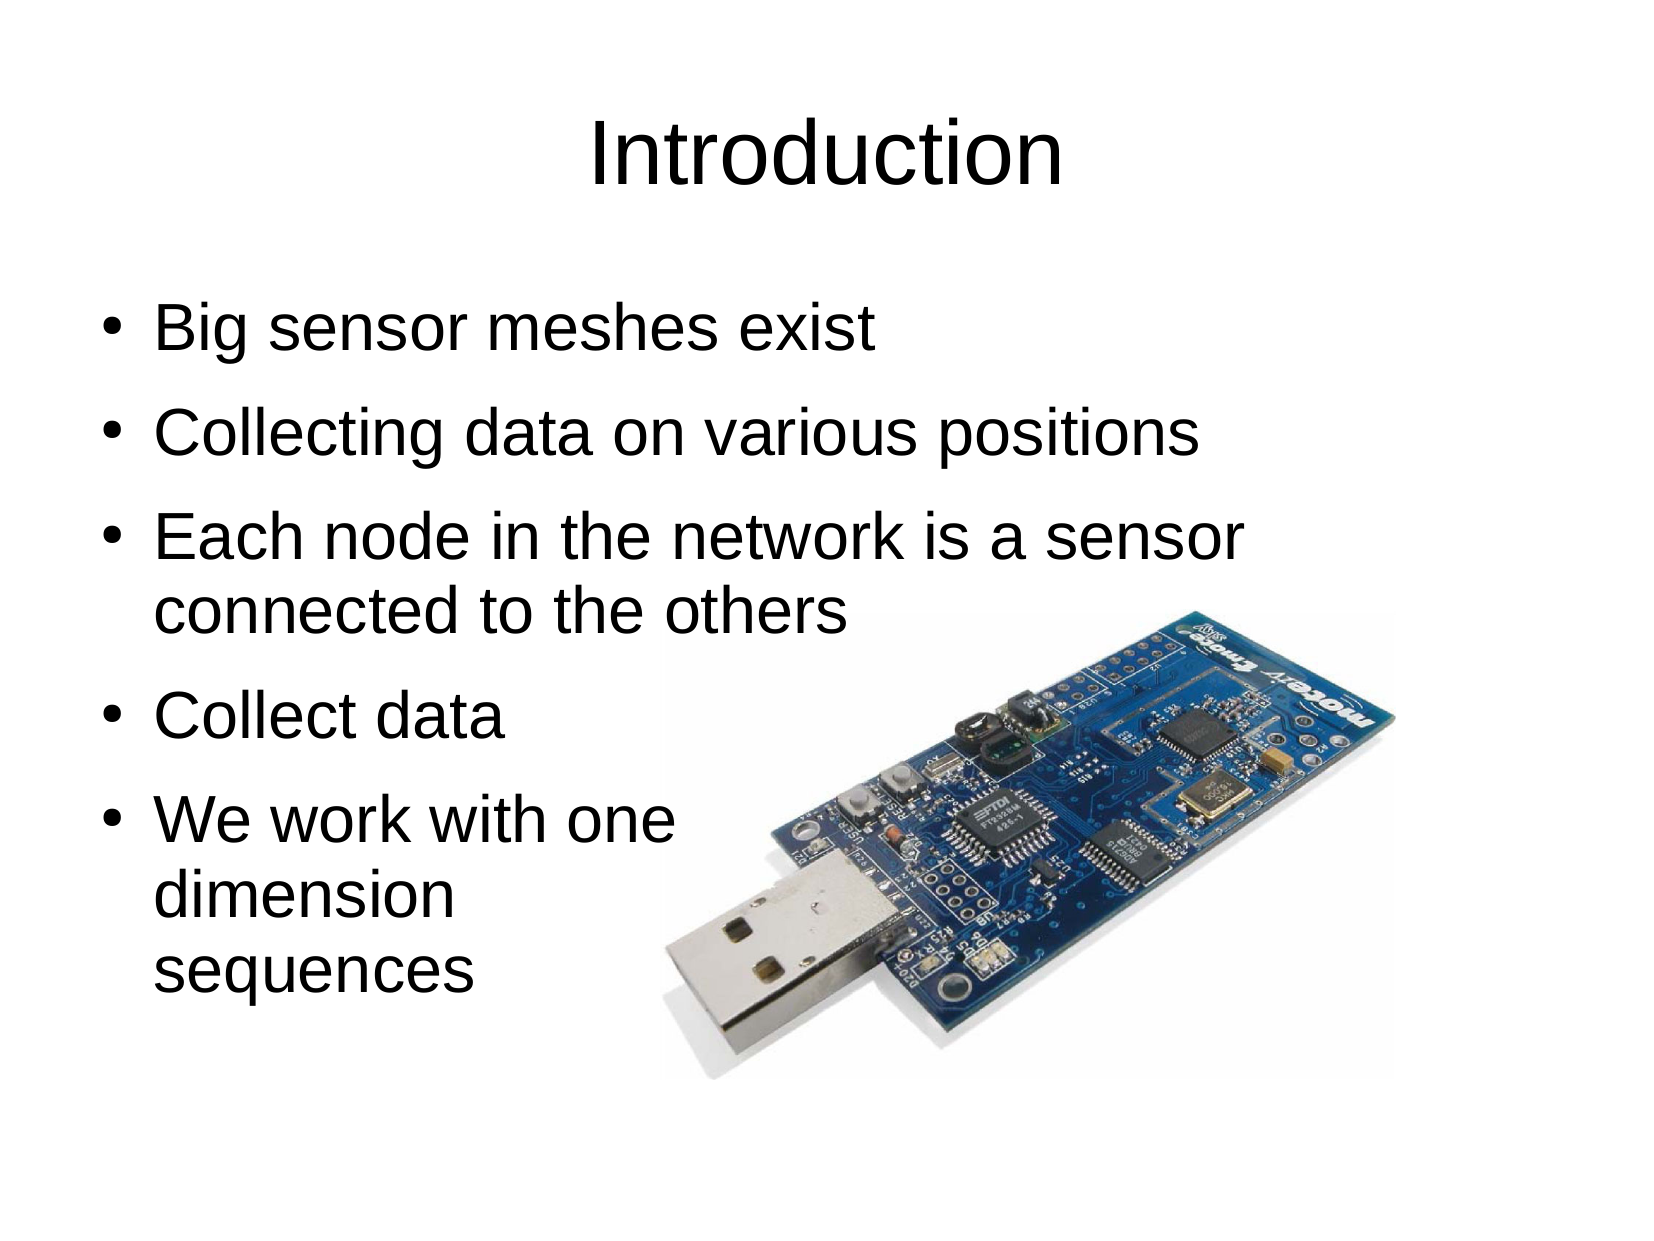

# Introduction
Big sensor meshes exist
Collecting data on various positions
Each node in the network is a sensor connected to the others
Collect data
We work with one
dimension
sequences